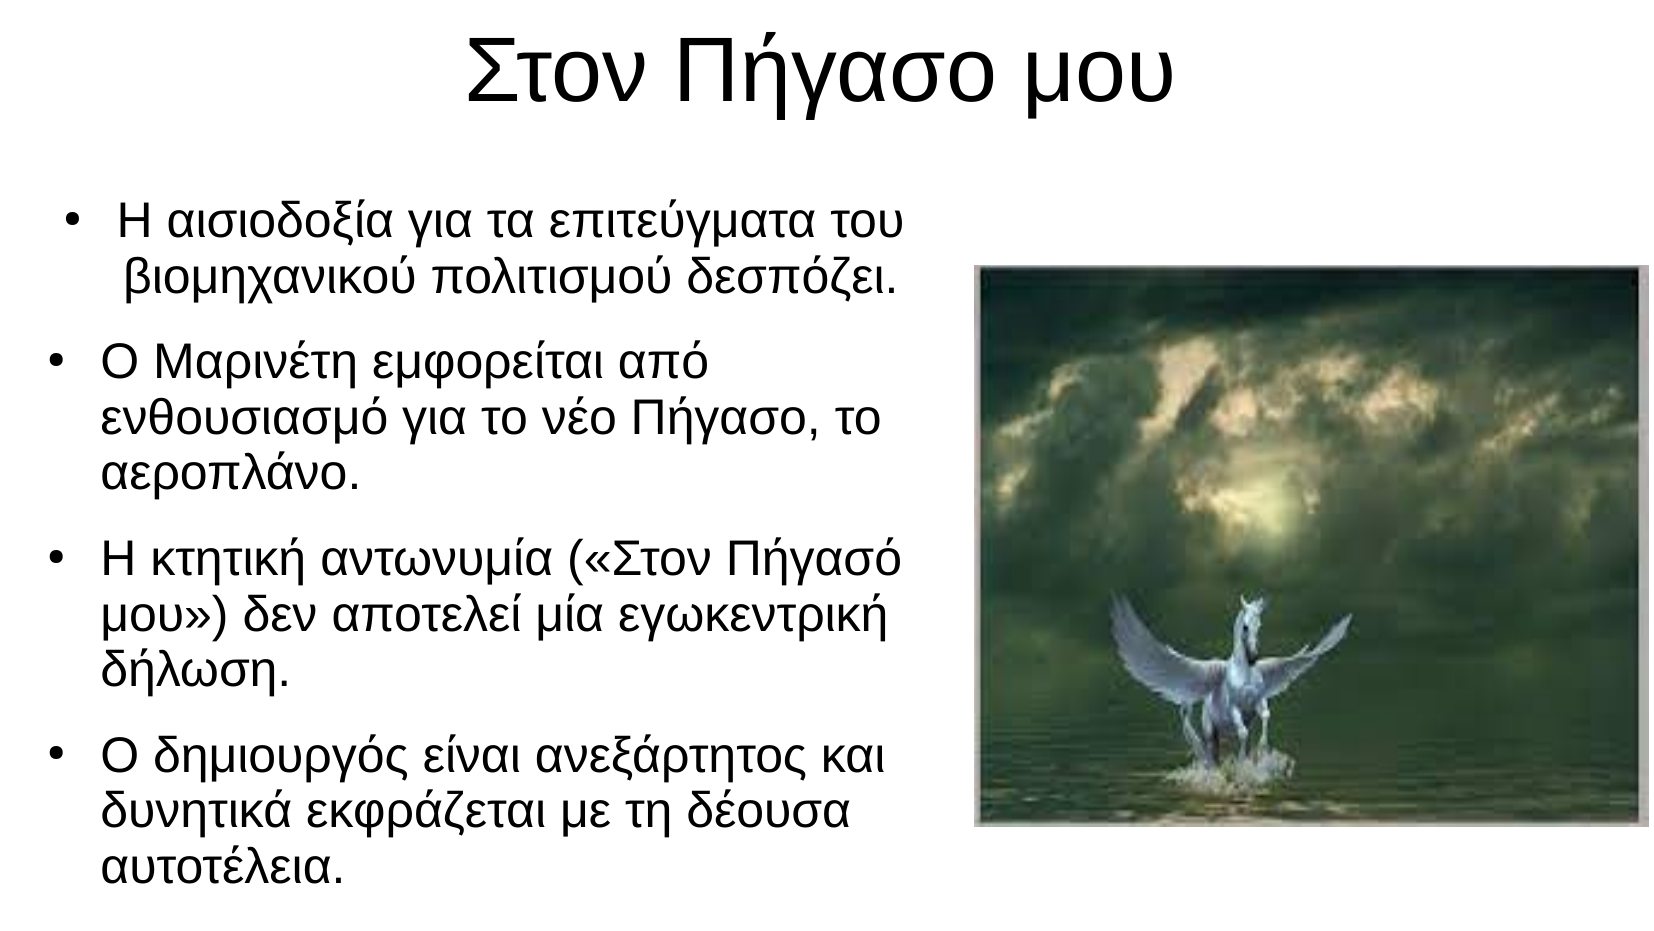

# Στον Πήγασο μου
Η αισιοδοξία για τα επιτεύγματα του βιομηχανικού πολιτισμού δεσπόζει.
Ο Μαρινέτη εμφορείται από ενθουσιασμό για το νέο Πήγασο, το αεροπλάνο.
Η κτητική αντωνυμία («Στον Πήγασό μου») δεν αποτελεί μία εγωκεντρική δήλωση.
Ο δημιουργός είναι ανεξάρτητος και δυνητικά εκφράζεται με τη δέουσα αυτοτέλεια.